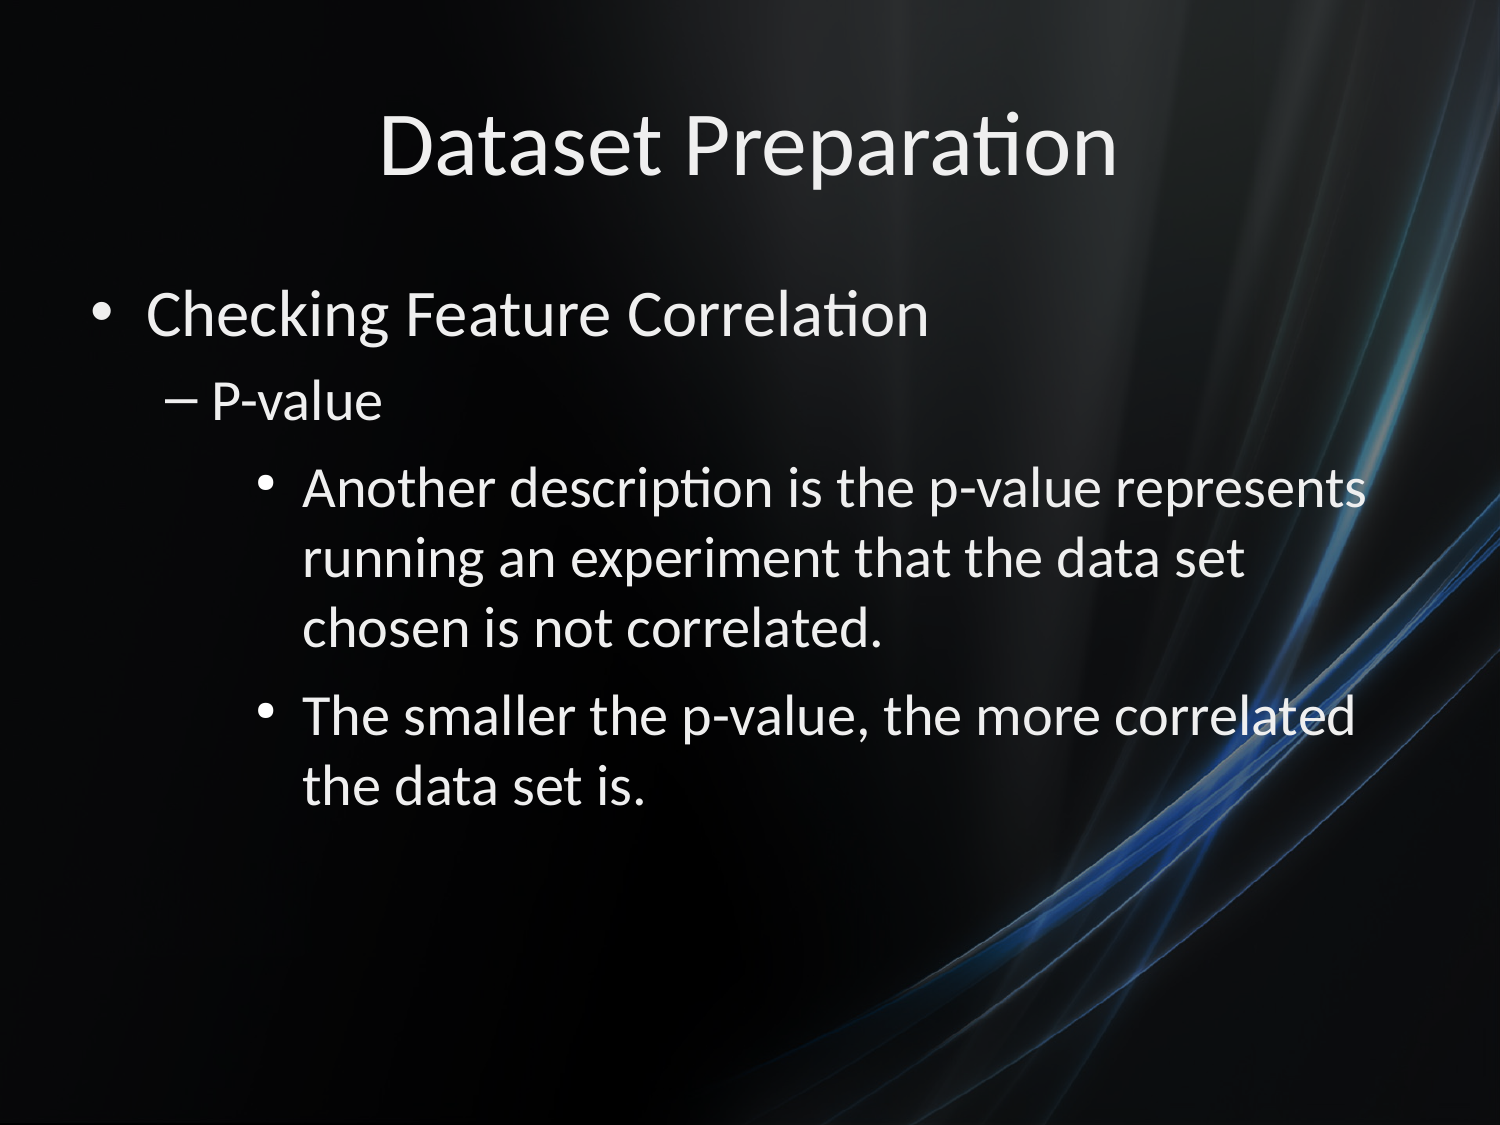

# Dataset Preparation
Checking Feature Correlation
P-value
Another description is the p-value represents running an experiment that the data set chosen is not correlated.
The smaller the p-value, the more correlated the data set is.